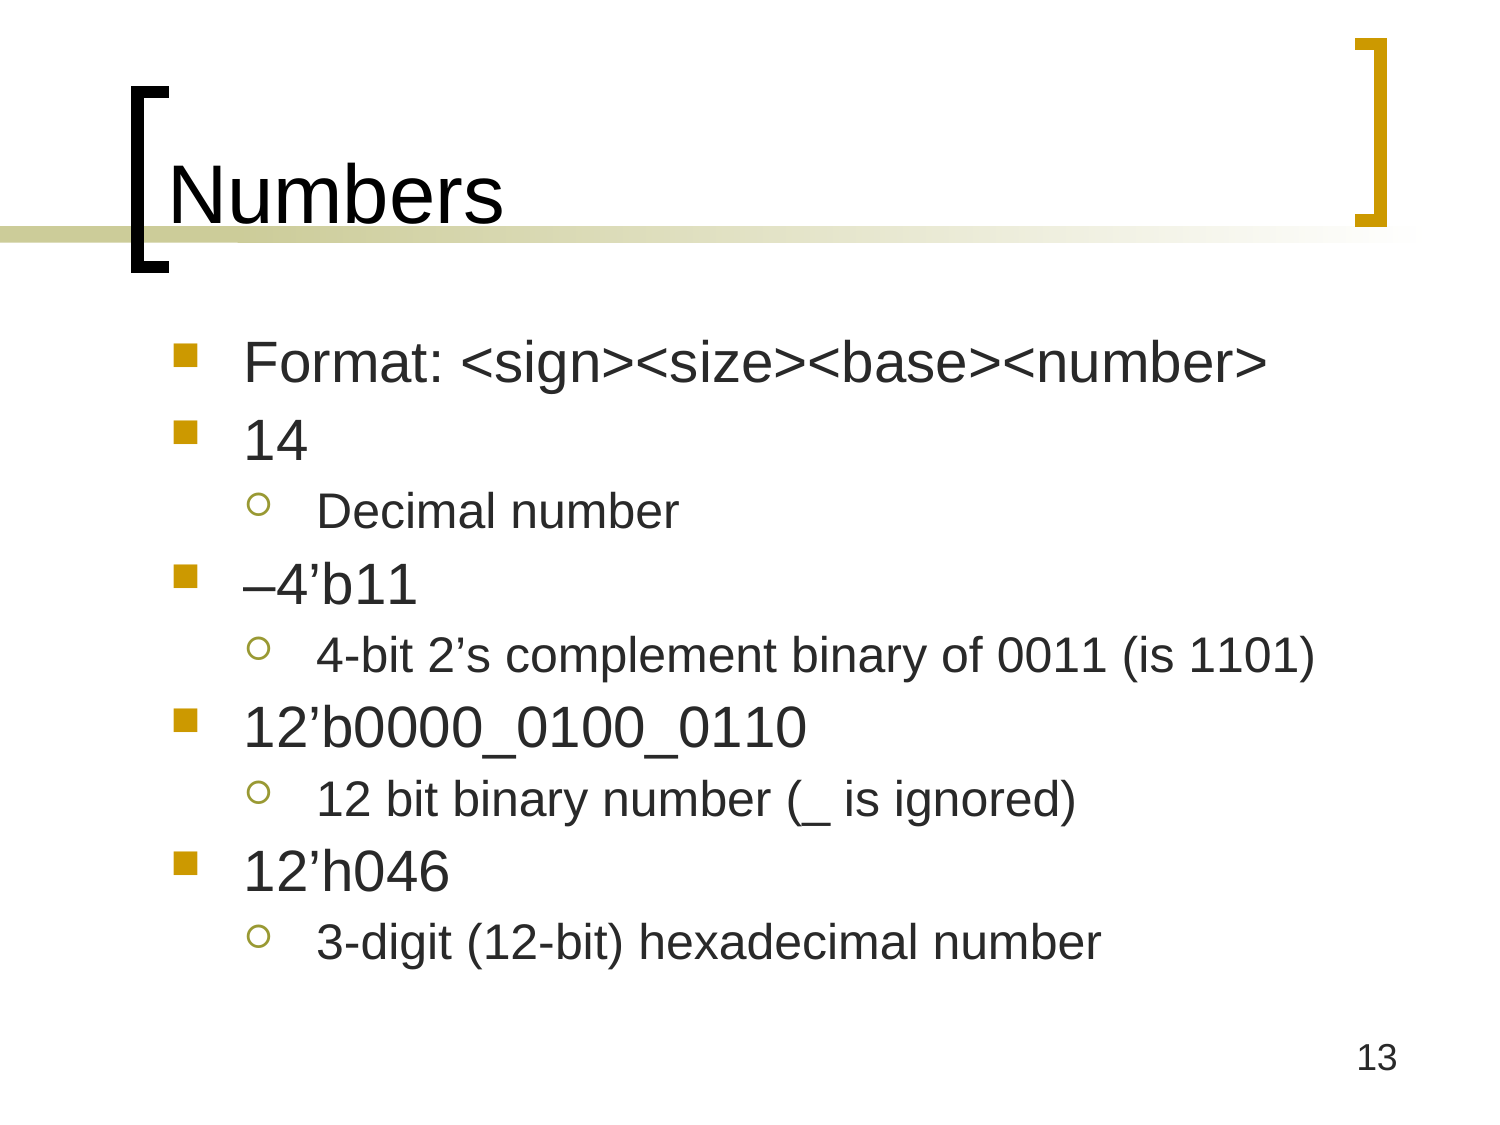

# Numbers
Format: <sign><size><base>
14
Decimal number
–4’b11
4-bit 2’s complement binary of 0011 (is 1101)
12’b0000_0100_0110
12 bit binary number (_ is ignored)
12’h046
3-digit (12-bit) hexadecimal number
13